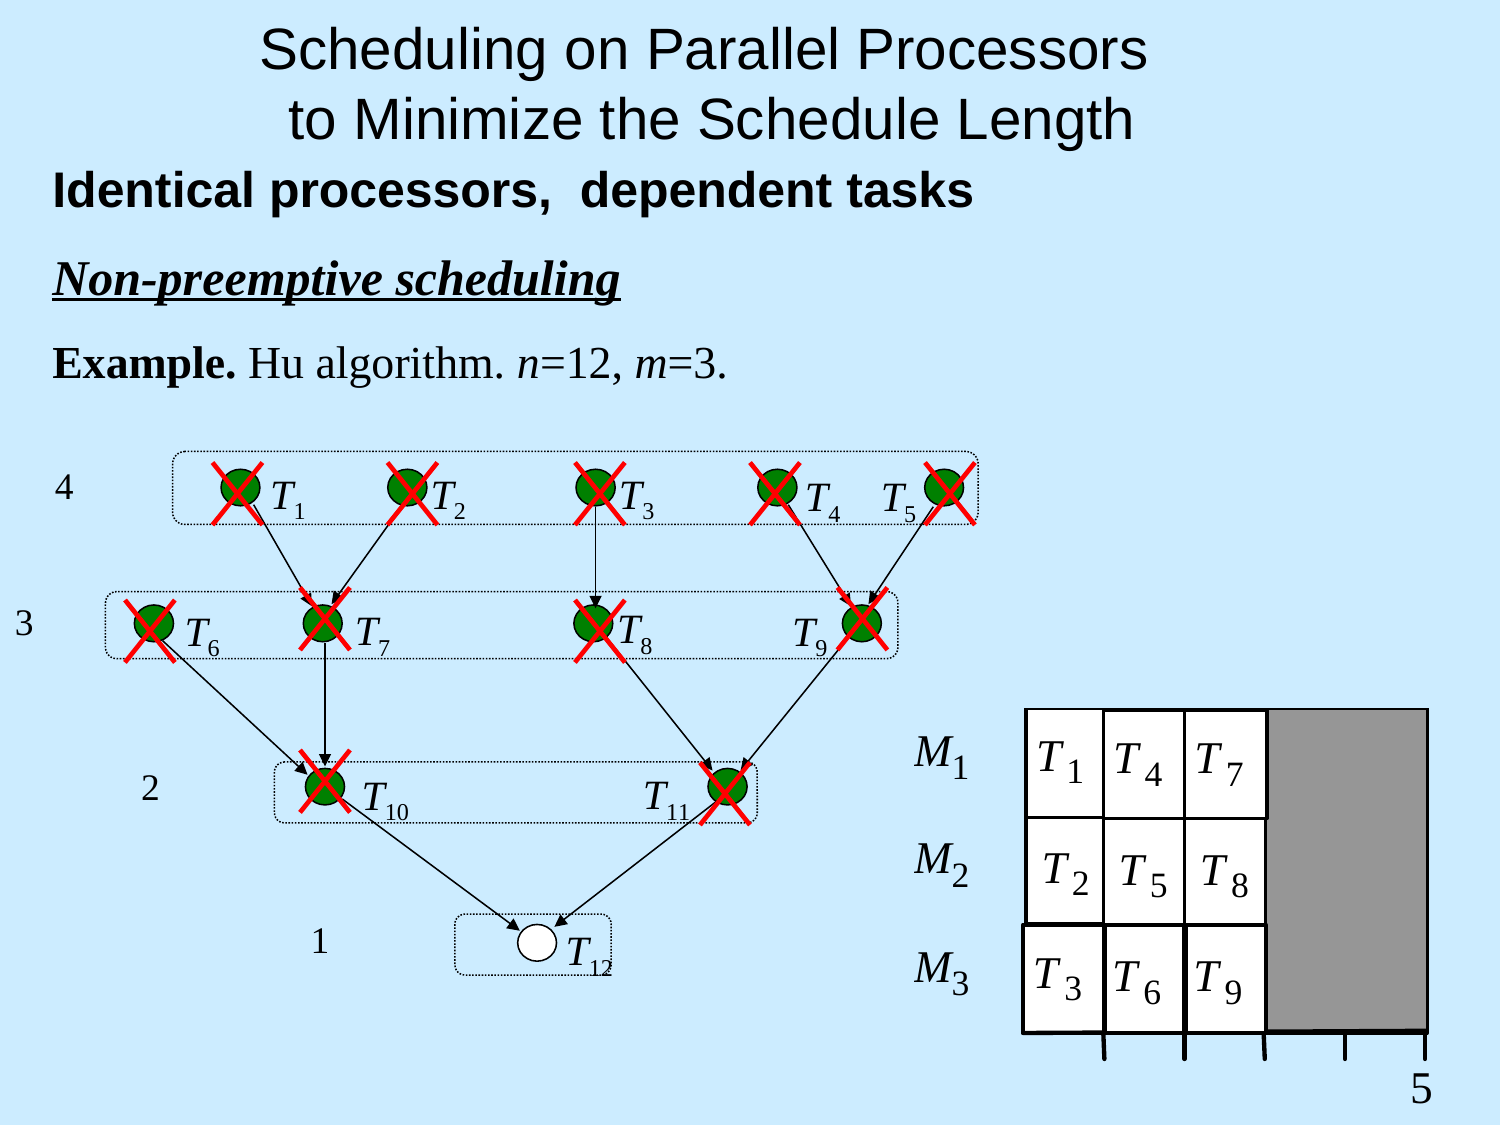

# Scheduling on Parallel Processors to Minimize the Schedule Length
Identical processors, dependent tasks
Non-preemptive scheduling
Example. Hu algorithm. n=12, m=3.
4
3
2
1
T1
T2
T3
T4
T5
T8
T7
T6
T9
T11
T10
T12